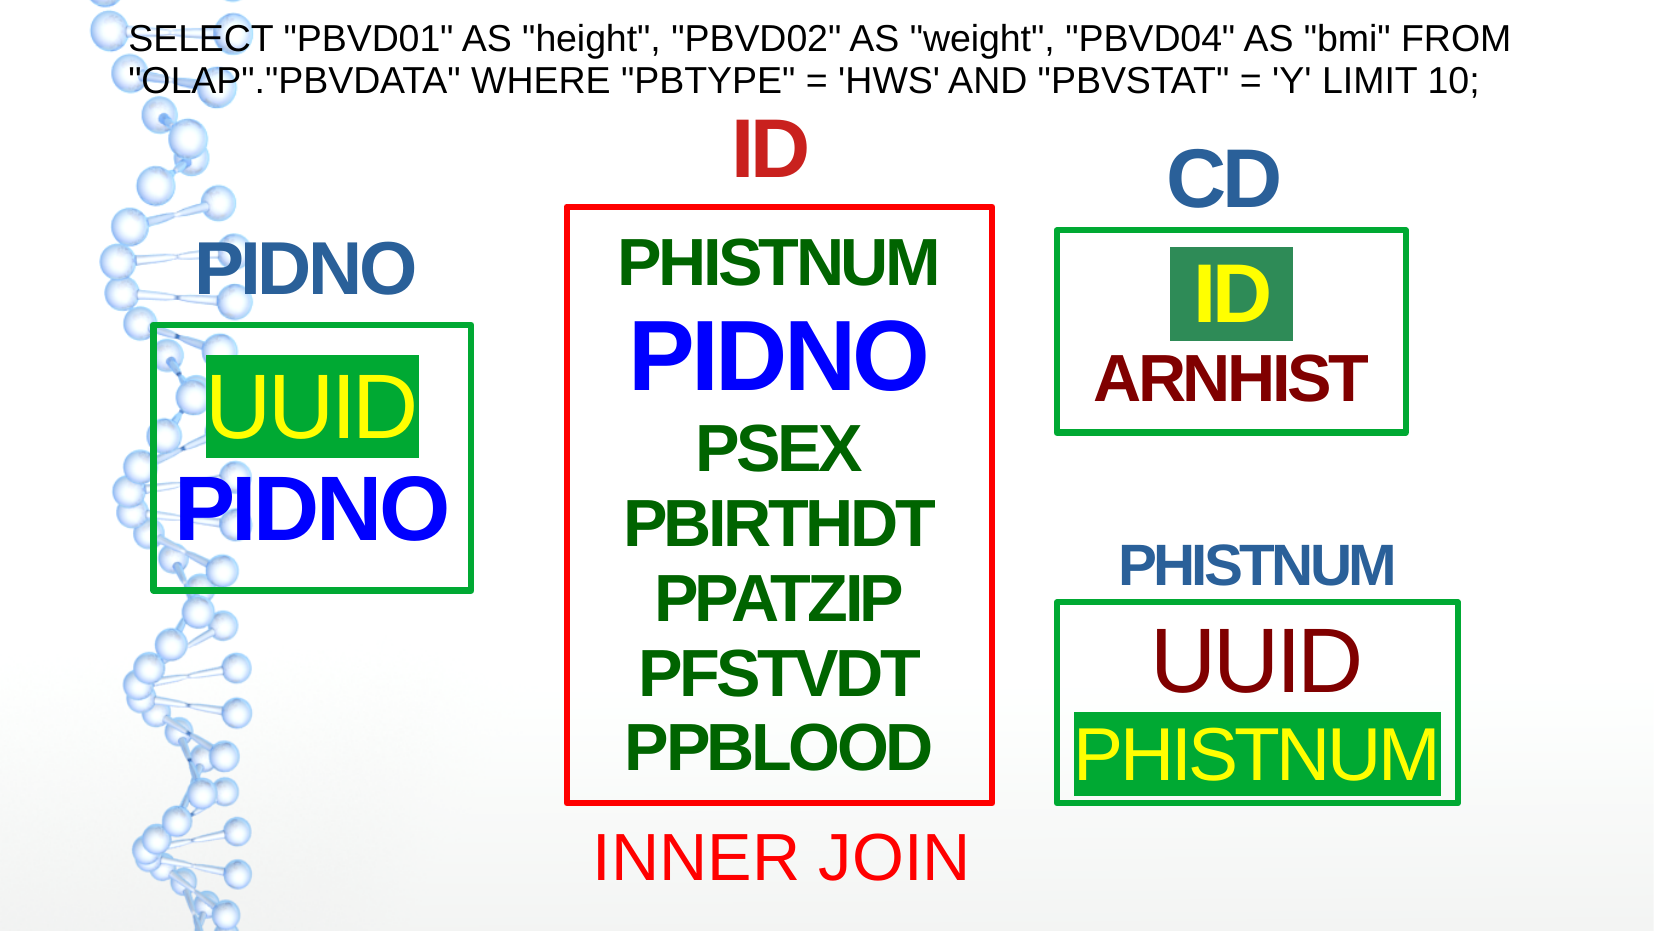

SELECT "PBVD01" AS "height", "PBVD02" AS "weight", "PBVD04" AS "bmi" FROM "OLAP"."PBVDATA" WHERE "PBTYPE" = 'HWS' AND "PBVSTAT" = 'Y' LIMIT 10;
ID
CD
PHISTNUM
PIDNO
PSEX
PBIRTHDT
PPATZIP
PFSTVDT
PPBLOOD
PIDNO
 ID
ARNHIST
UUID
PIDNO
PHISTNUM
UUID
PHISTNUM
INNER JOIN